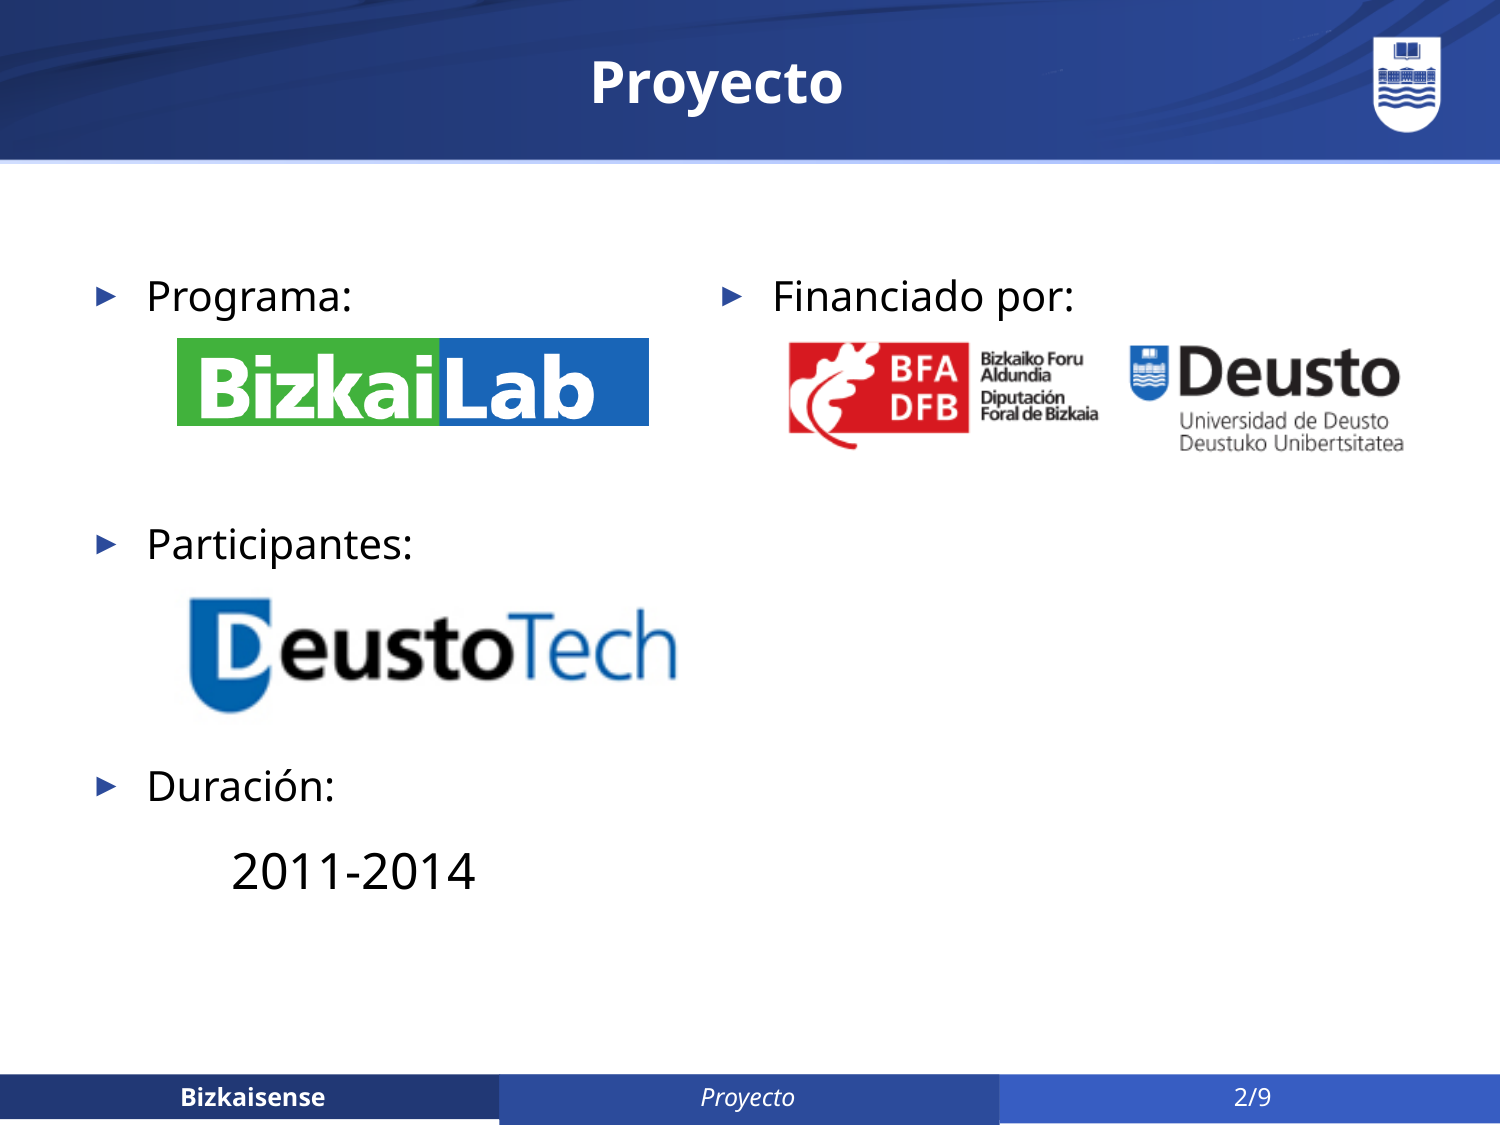

# Proyecto
Programa:
Financiado por:
Participantes:
Duración:
2011-2014
Proyecto